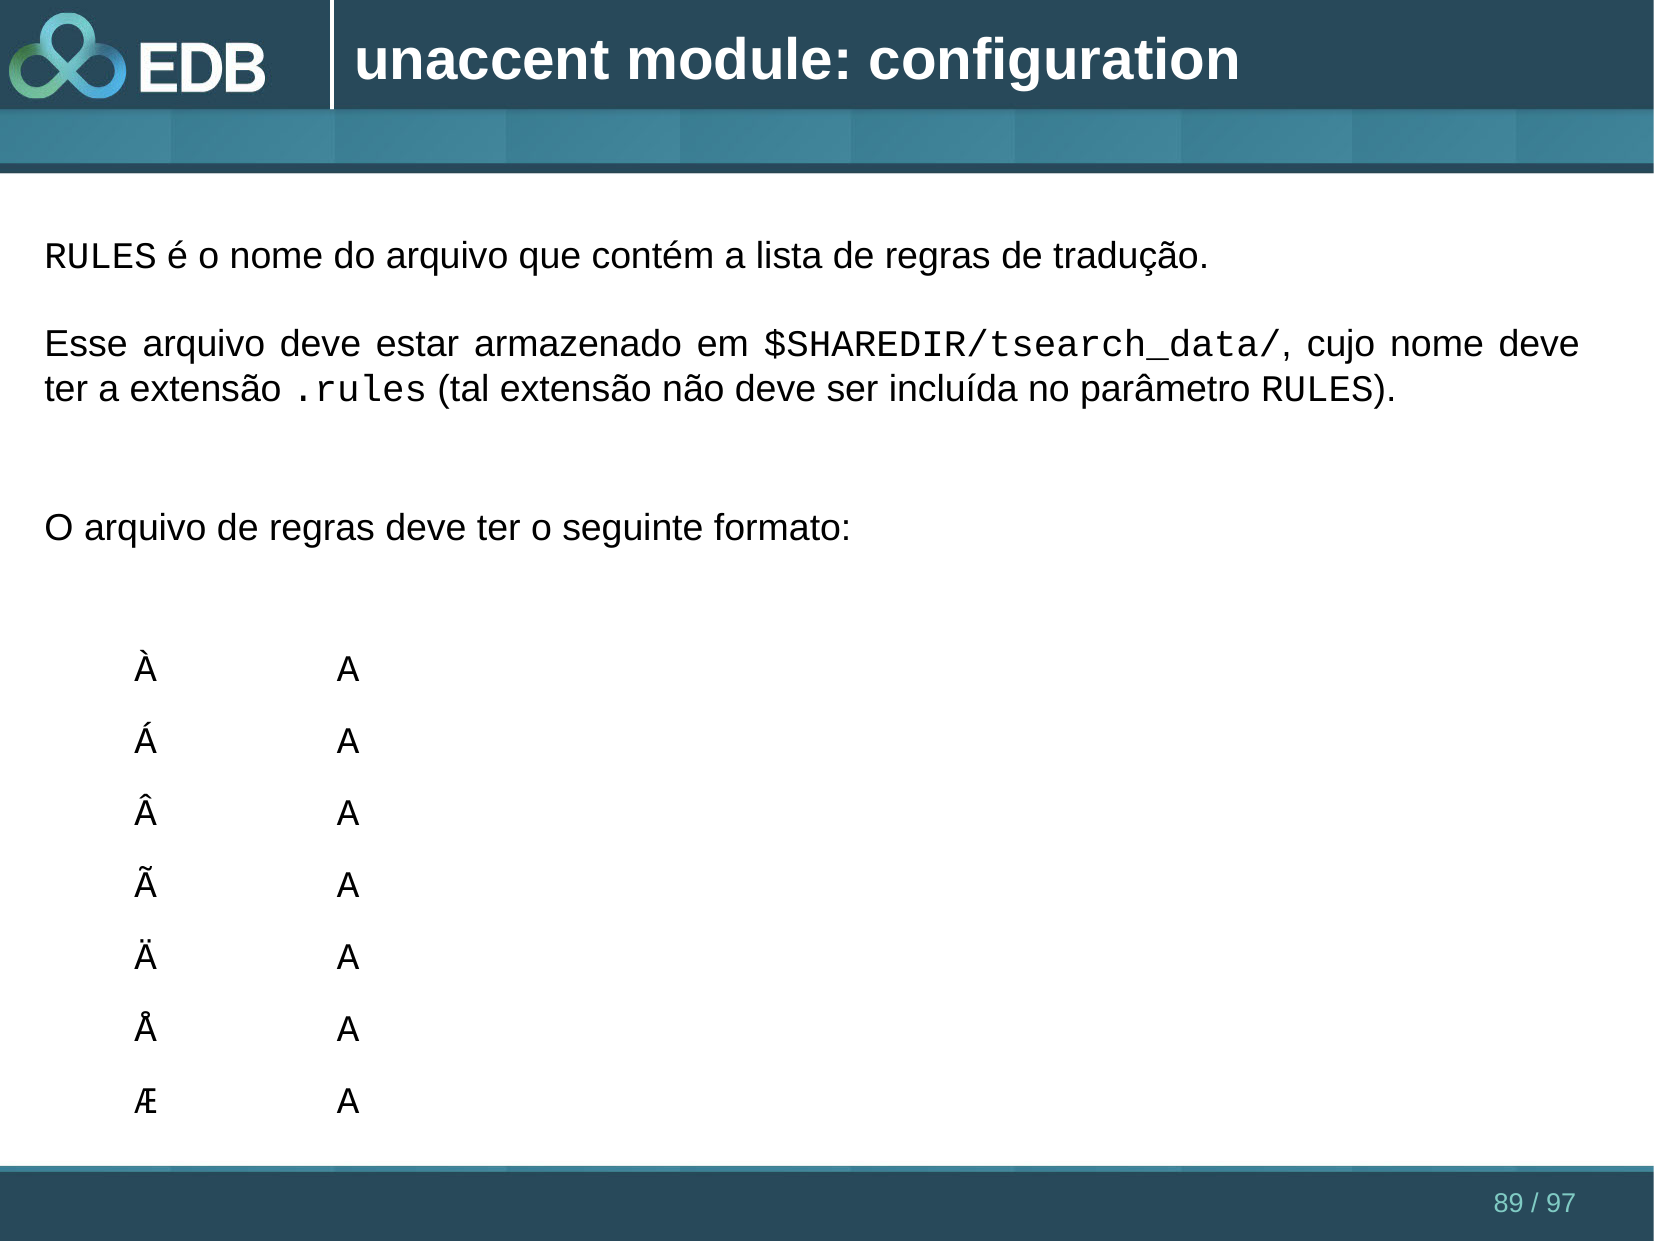

unaccent module: configuration
RULES é o nome do arquivo que contém a lista de regras de tradução.
Esse arquivo deve estar armazenado em $SHAREDIR/tsearch_data/, cujo nome deve ter a extensão .rules (tal extensão não deve ser incluída no parâmetro RULES).
O arquivo de regras deve ter o seguinte formato:
 À A
 Á A
 Â A
 Ã A
 Ä A
 Å A
 Æ A
# Módulo unaccent